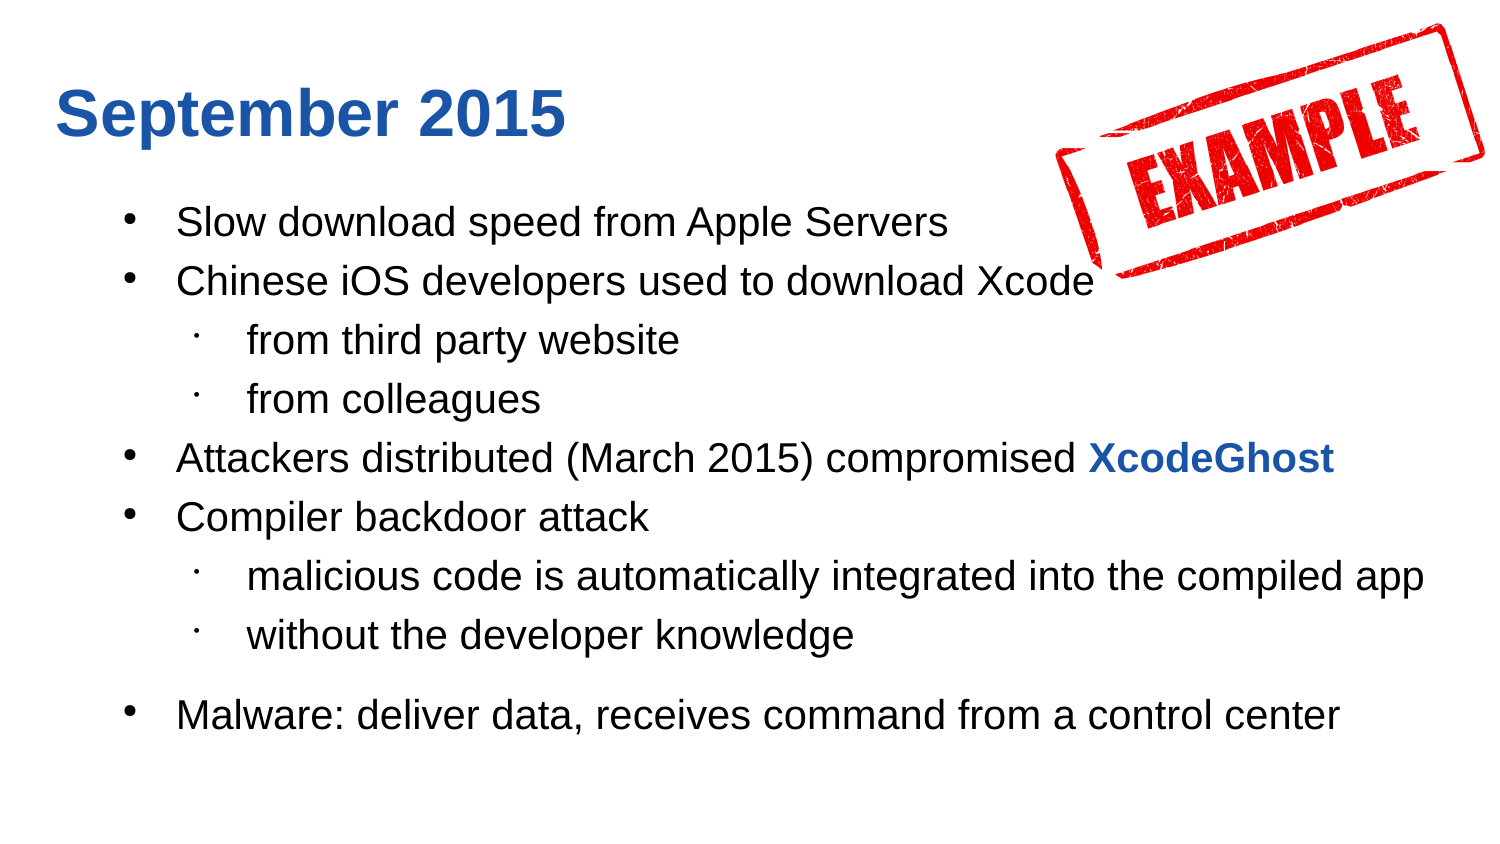

September 2015
# Slow download speed from Apple Servers
Chinese iOS developers used to download Xcode
from third party website
from colleagues
Attackers distributed (March 2015) compromised XcodeGhost
Compiler backdoor attack
malicious code is automatically integrated into the compiled app
without the developer knowledge
Malware: deliver data, receives command from a control center